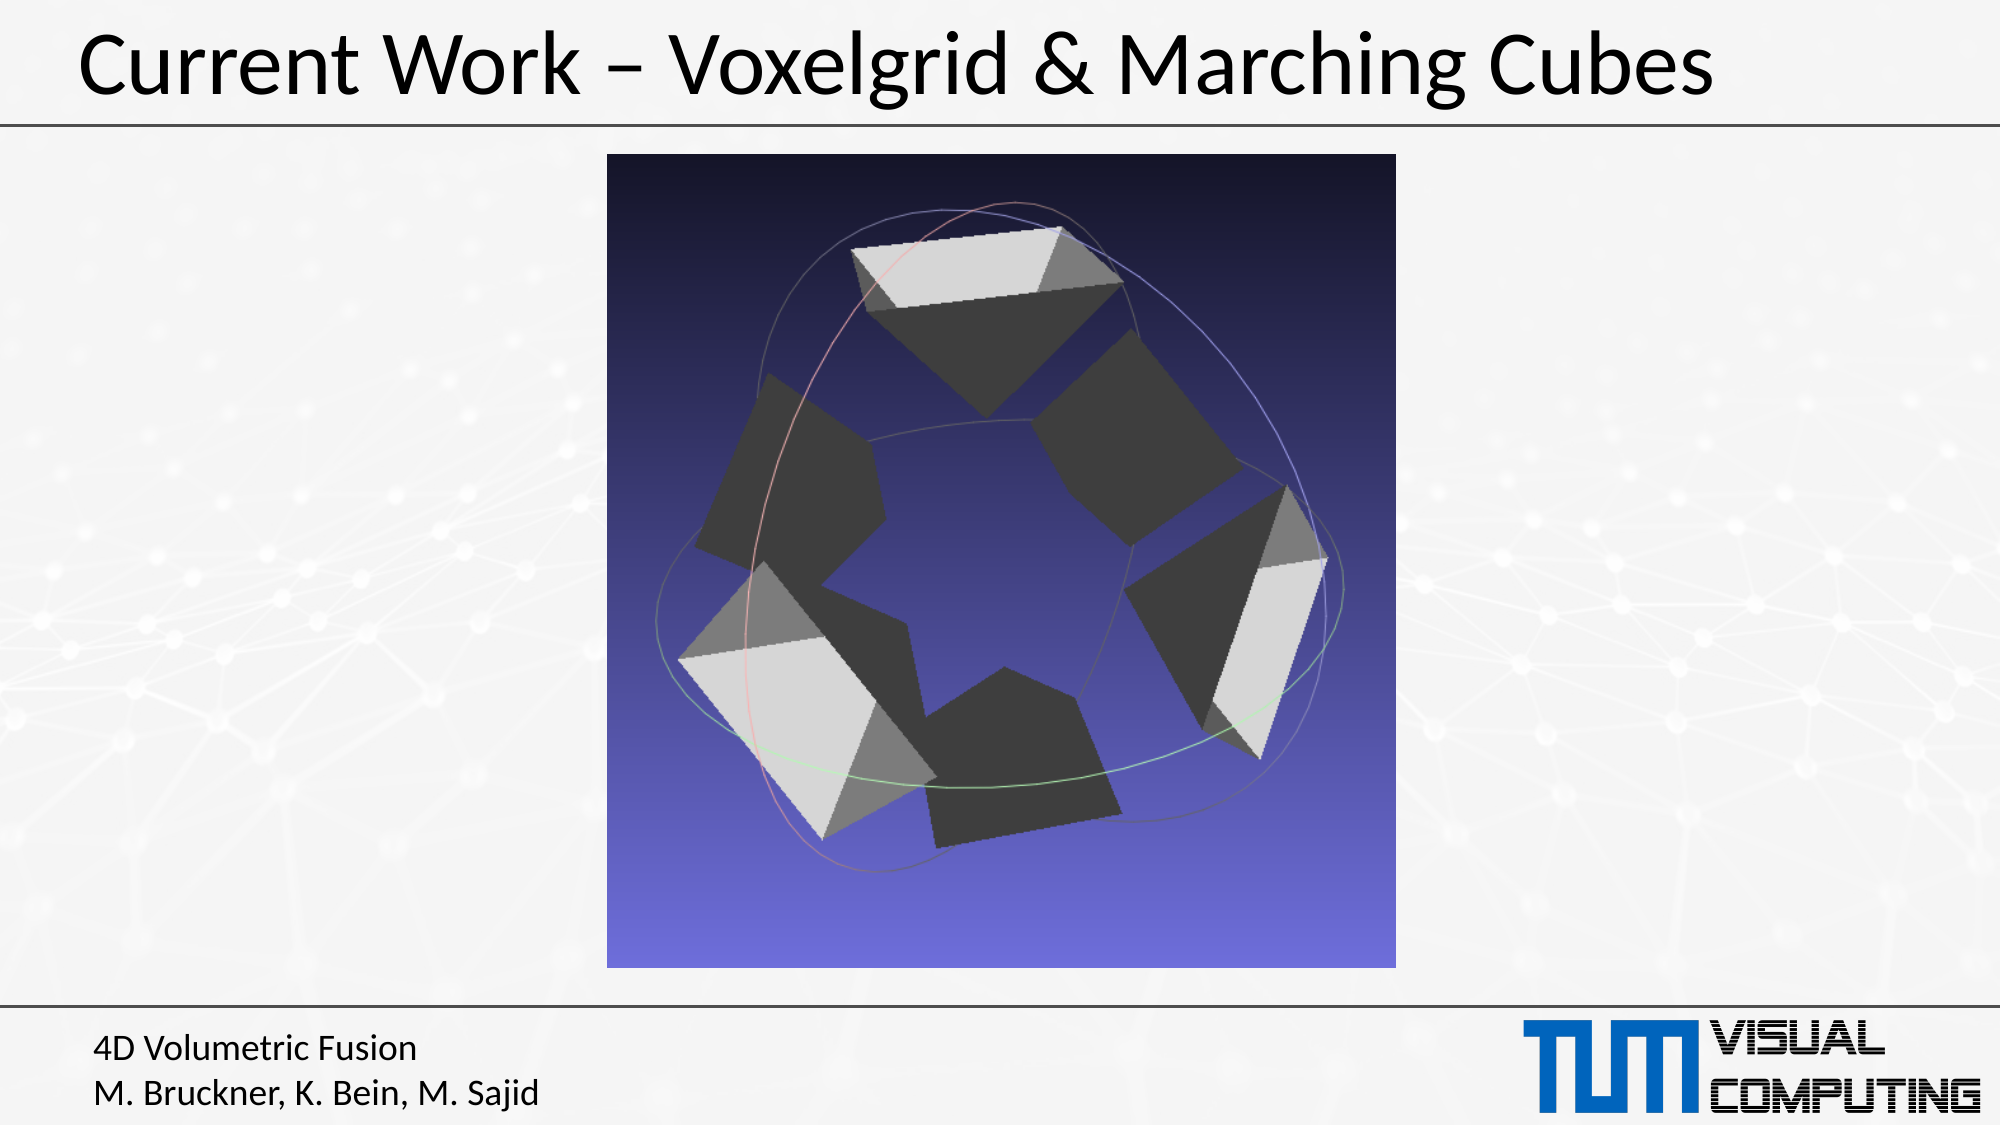

# Current Work – Voxelgrid & Marching Cubes